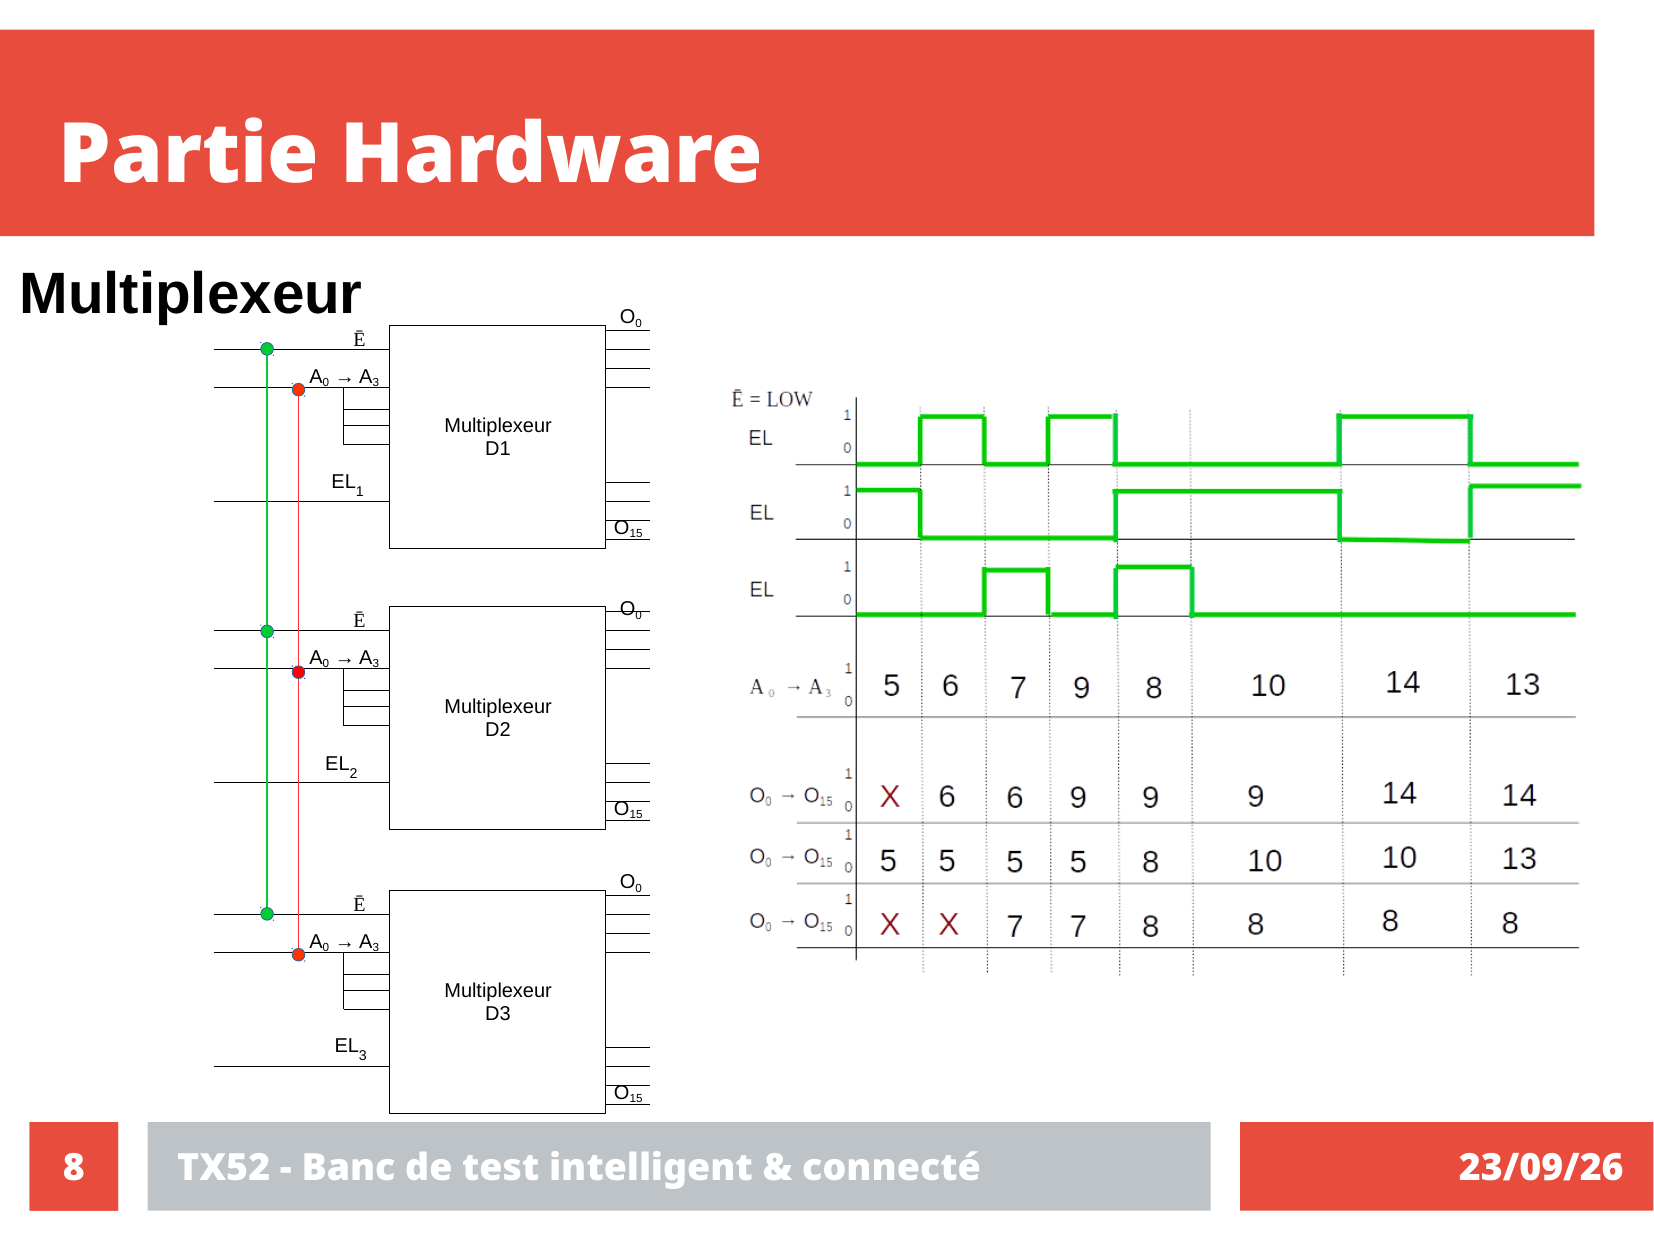

# Partie Hardware
Multiplexeur
8
TX52 - Banc de test intelligent & connecté